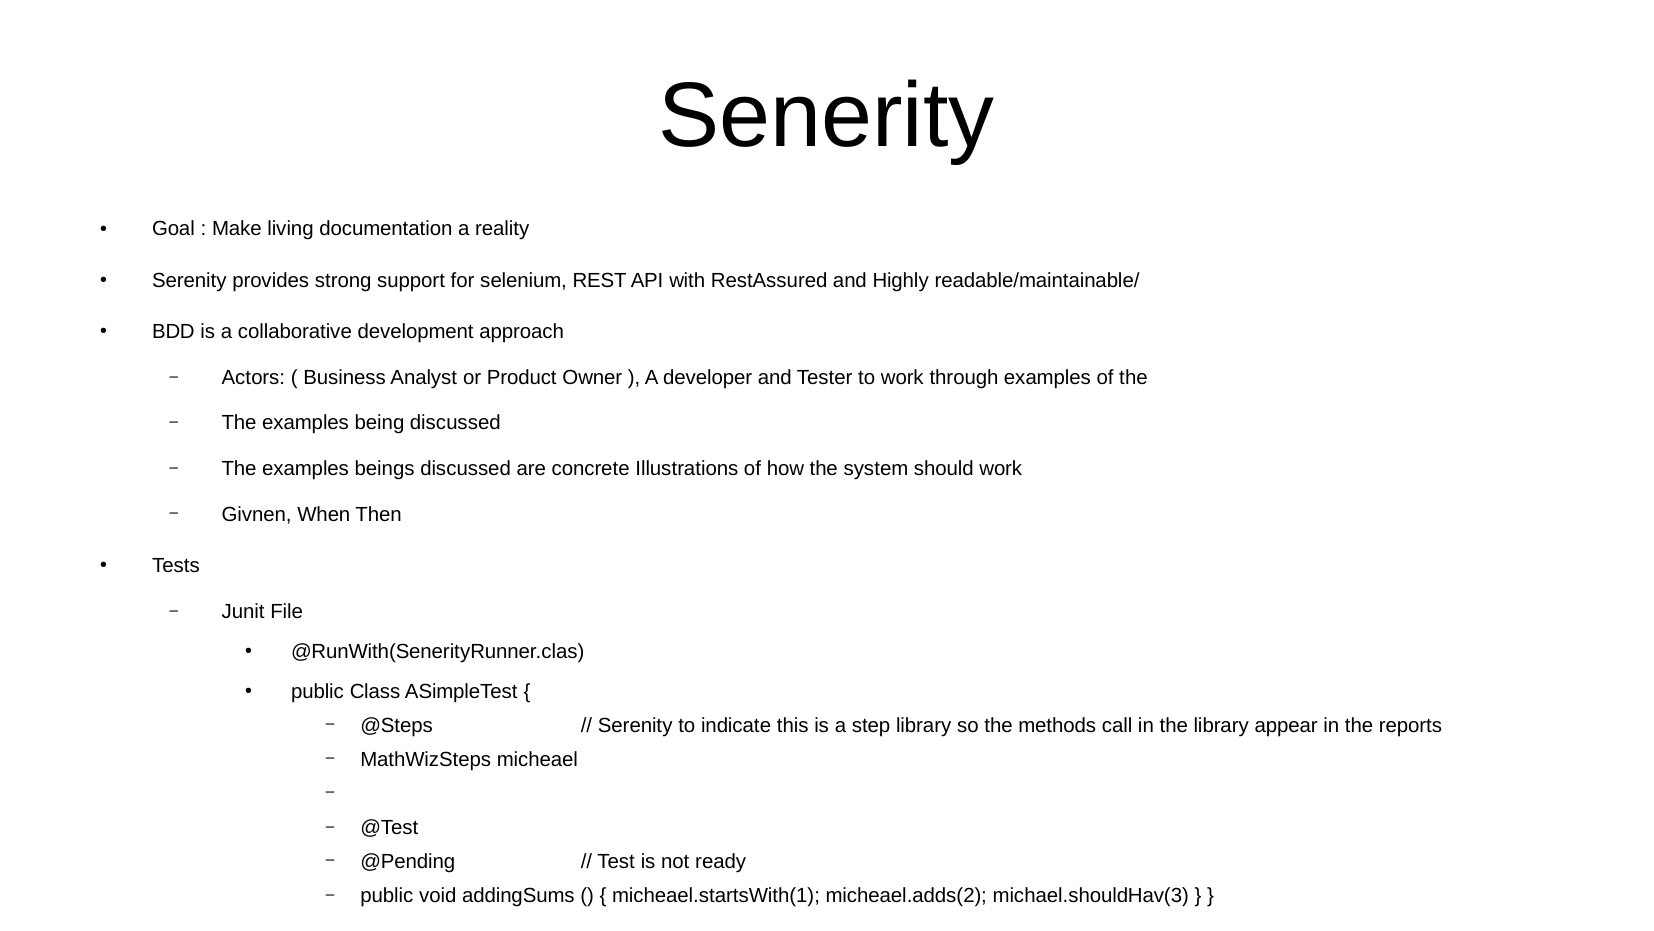

# Senerity
Goal : Make living documentation a reality
Serenity provides strong support for selenium, REST API with RestAssured and Highly readable/maintainable/
BDD is a collaborative development approach
Actors: ( Business Analyst or Product Owner ), A developer and Tester to work through examples of the
The examples being discussed
The examples beings discussed are concrete Illustrations of how the system should work
Givnen, When Then
Tests
Junit File
@RunWith(SenerityRunner.clas)
public Class ASimpleTest {
@Steps							 	 	// Serenity to indicate this is a step library so the methods call in the library appear in the reports
MathWizSteps micheael
@Test
@Pending 			 	// Test is not ready
public void addingSums () { micheael.startsWith(1); micheael.adds(2); michael.shouldHav(3) } }